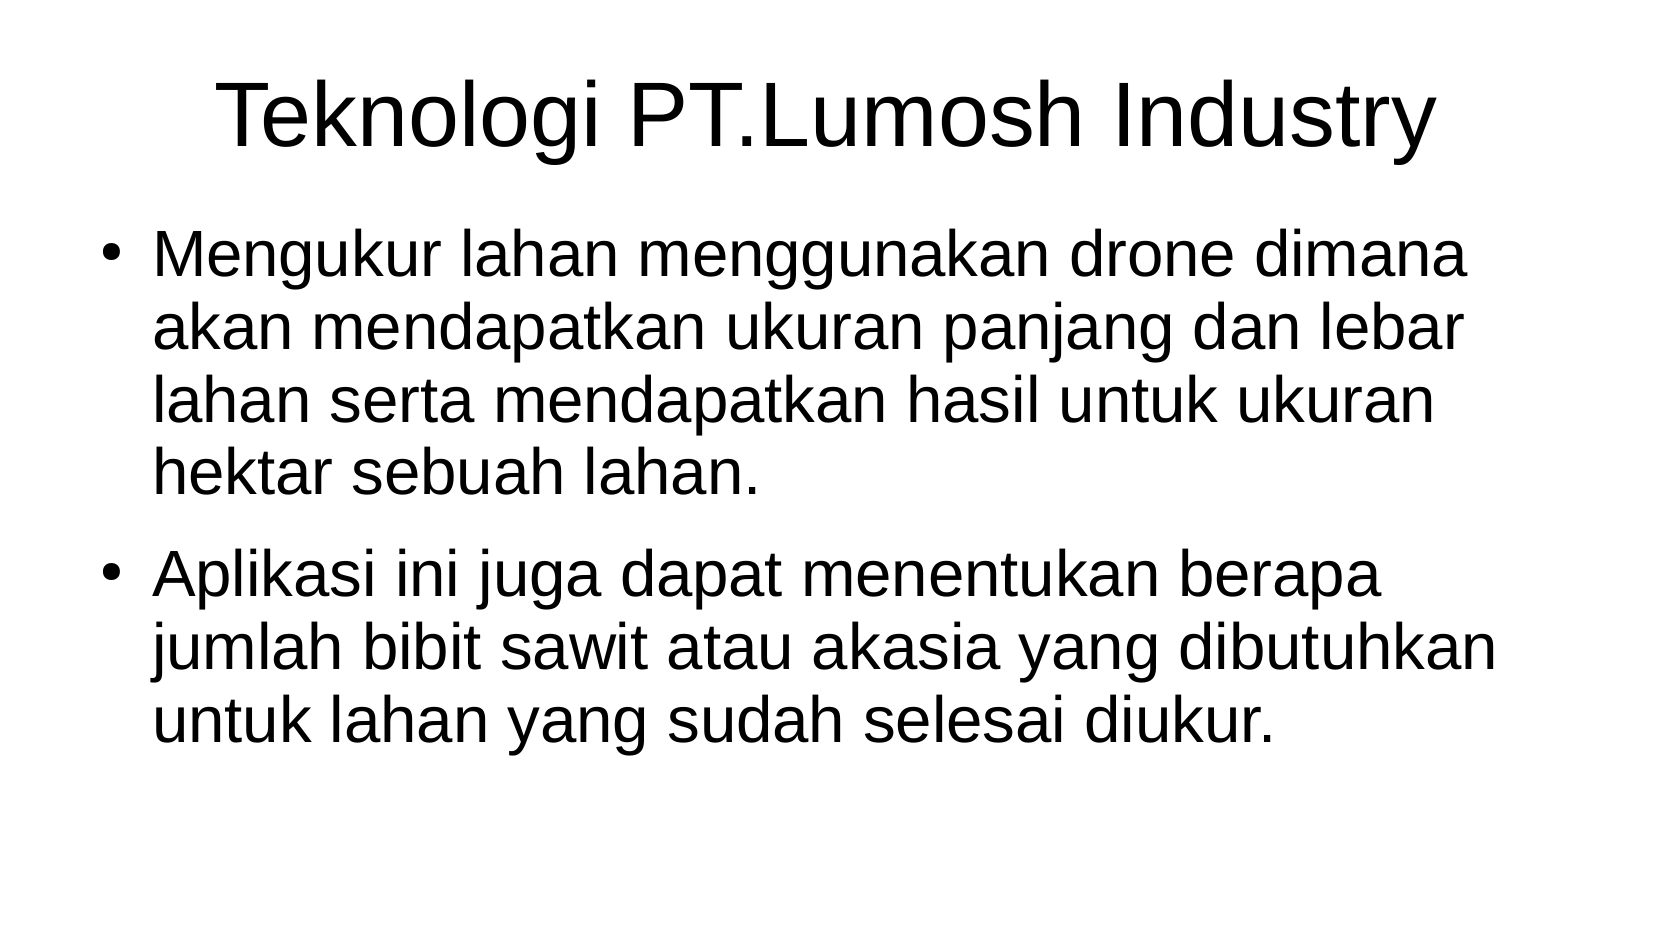

# Teknologi PT.Lumosh Industry
Mengukur lahan menggunakan drone dimana akan mendapatkan ukuran panjang dan lebar lahan serta mendapatkan hasil untuk ukuran hektar sebuah lahan.
Aplikasi ini juga dapat menentukan berapa jumlah bibit sawit atau akasia yang dibutuhkan untuk lahan yang sudah selesai diukur.